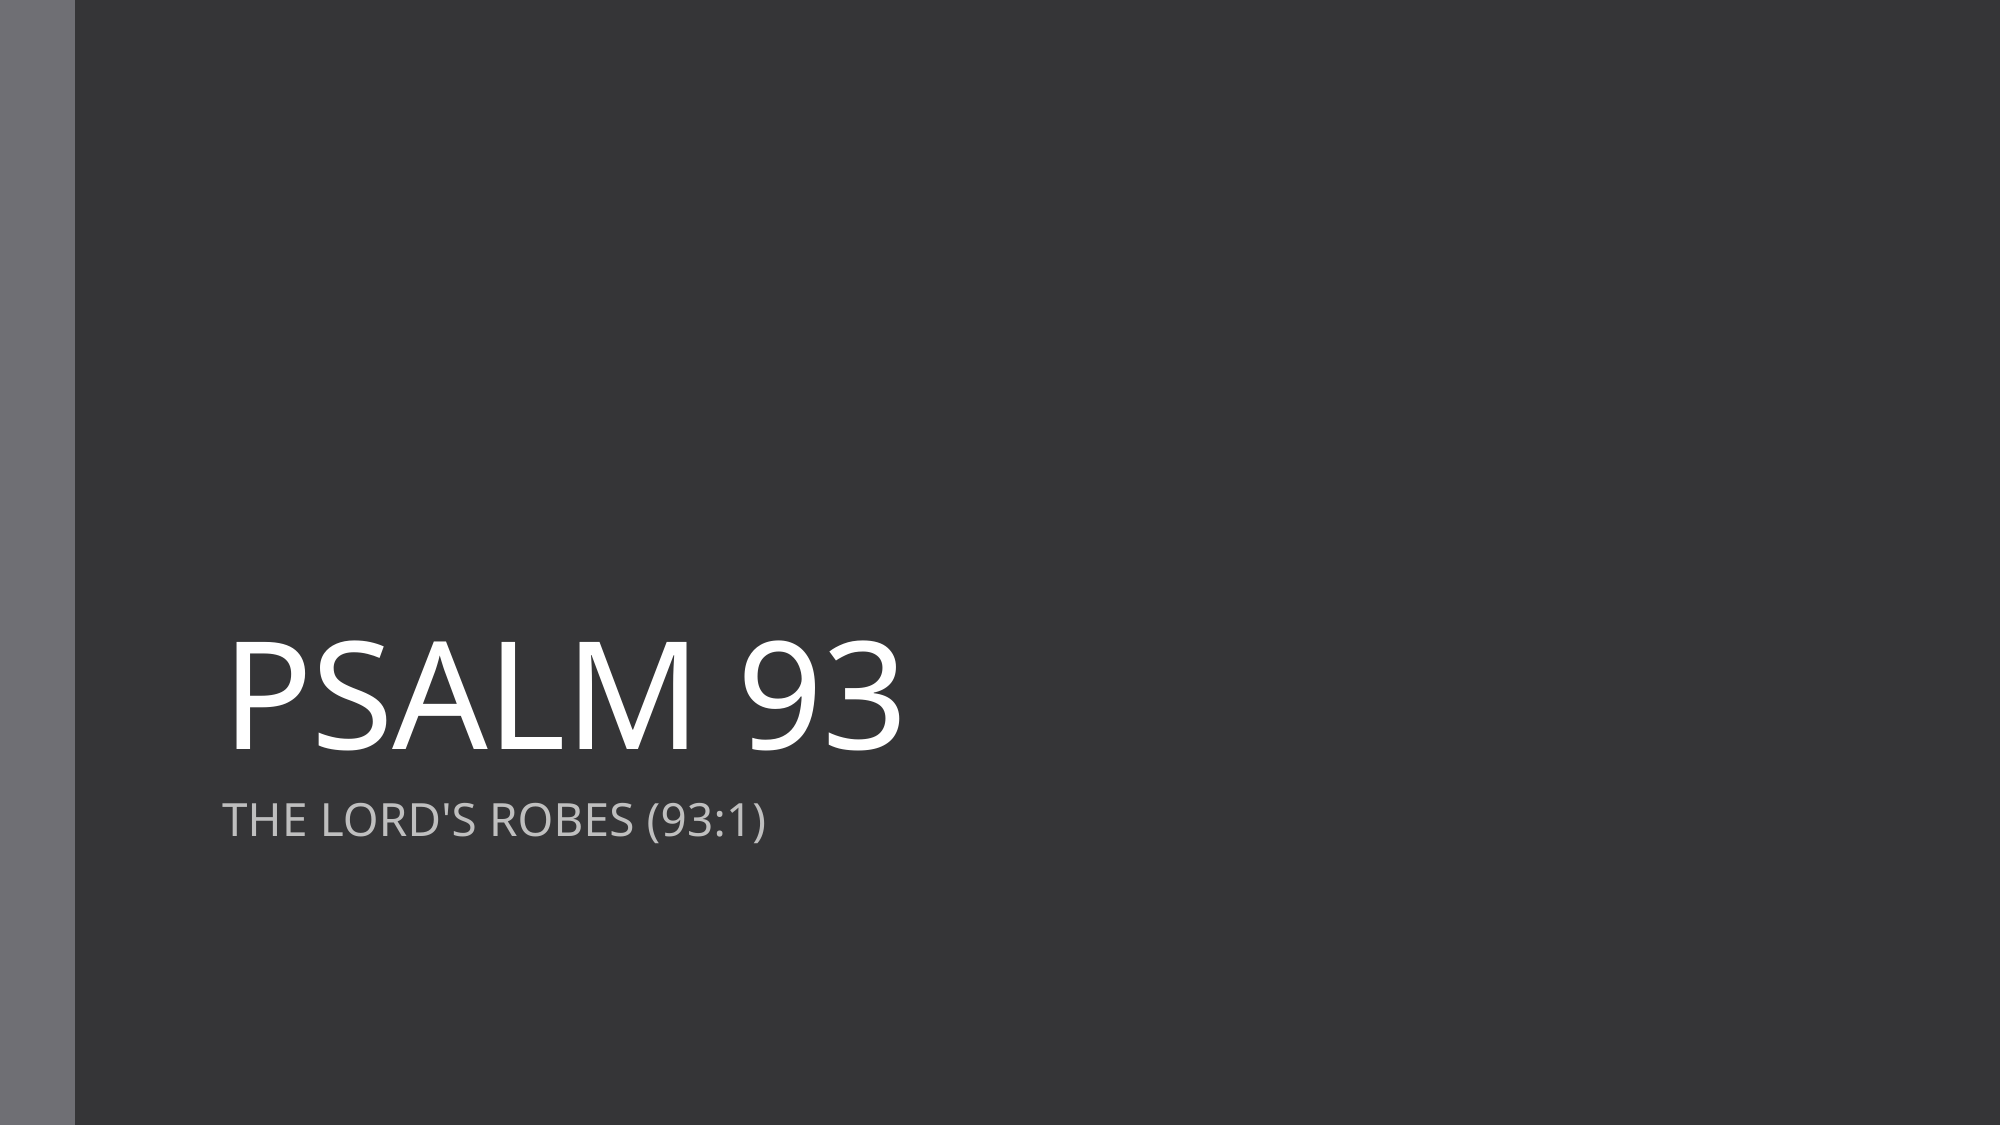

# PSALM 93
THE LORD'S ROBES (93:1)